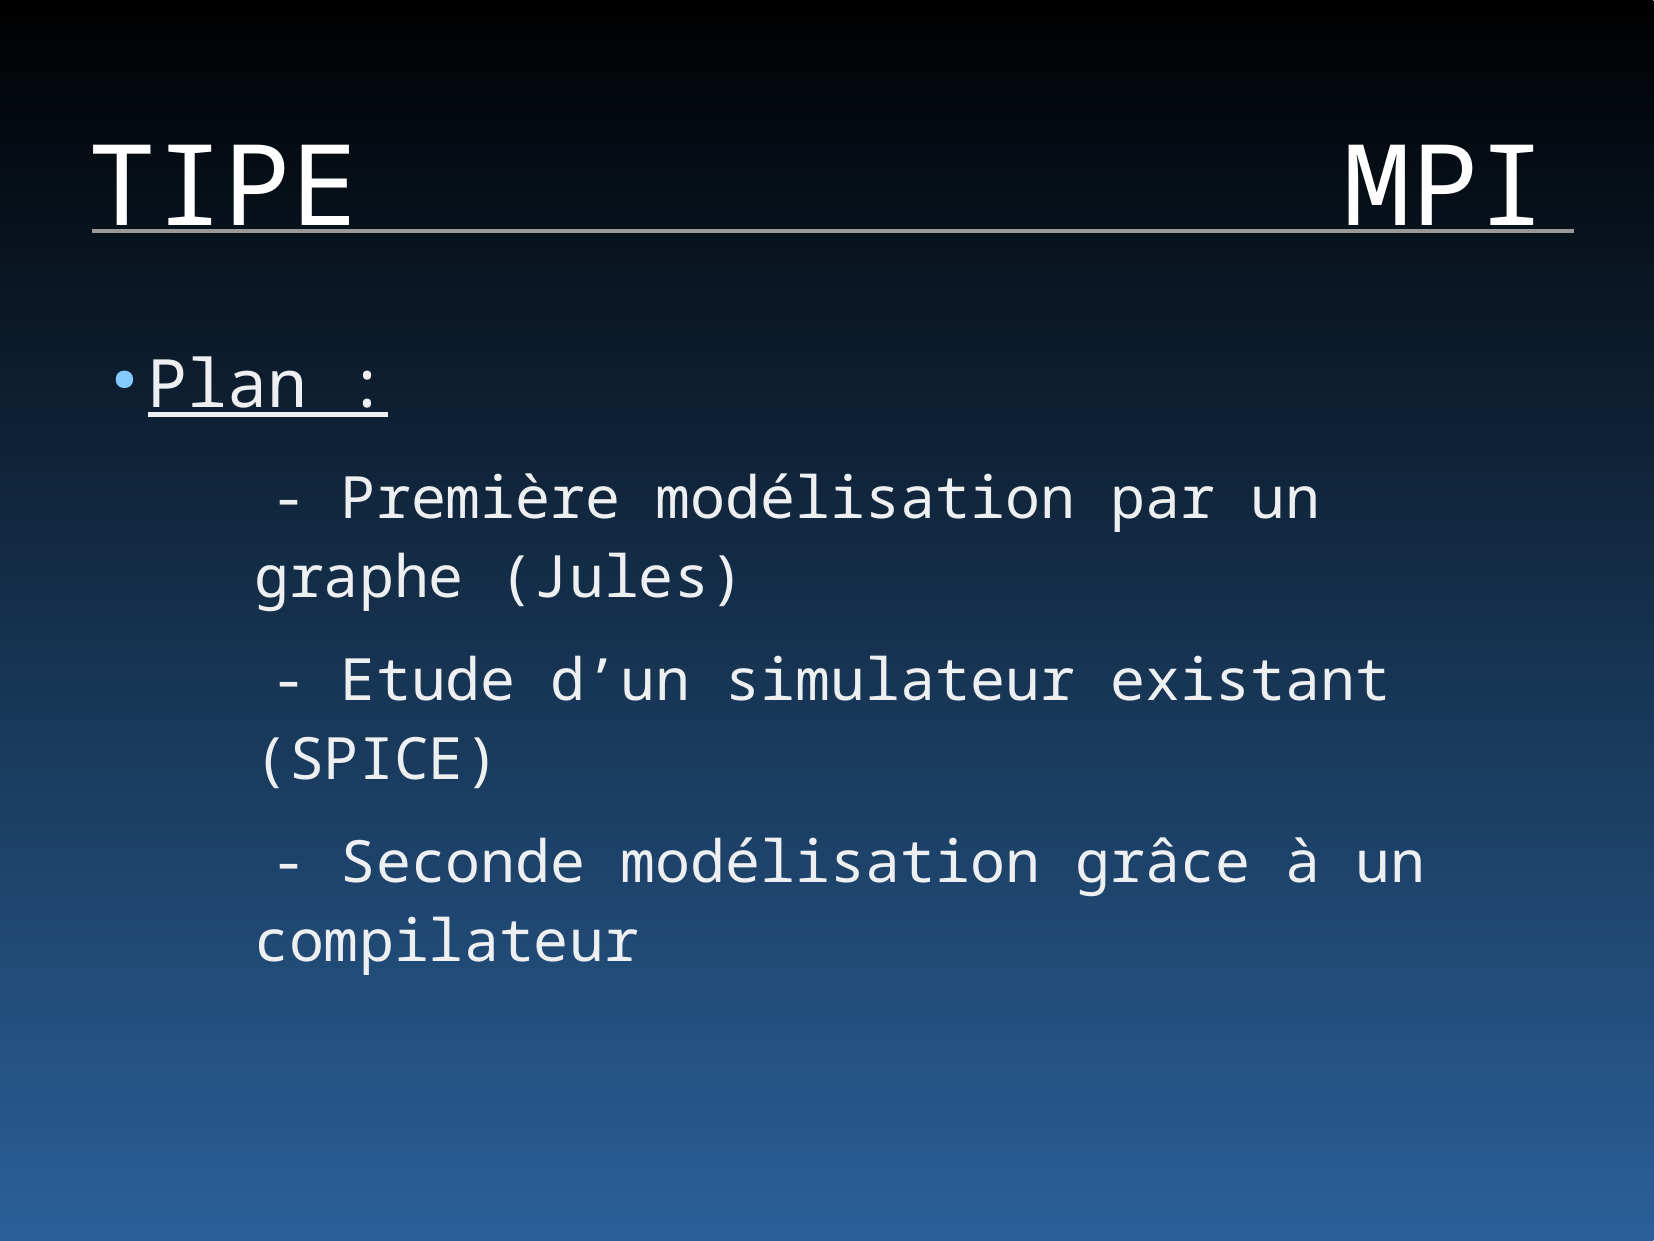

# TIPE 													MPI
Plan :
- Première modélisation par un graphe (Jules)
- Etude d’un simulateur existant (SPICE)
- Seconde modélisation grâce à un compilateur